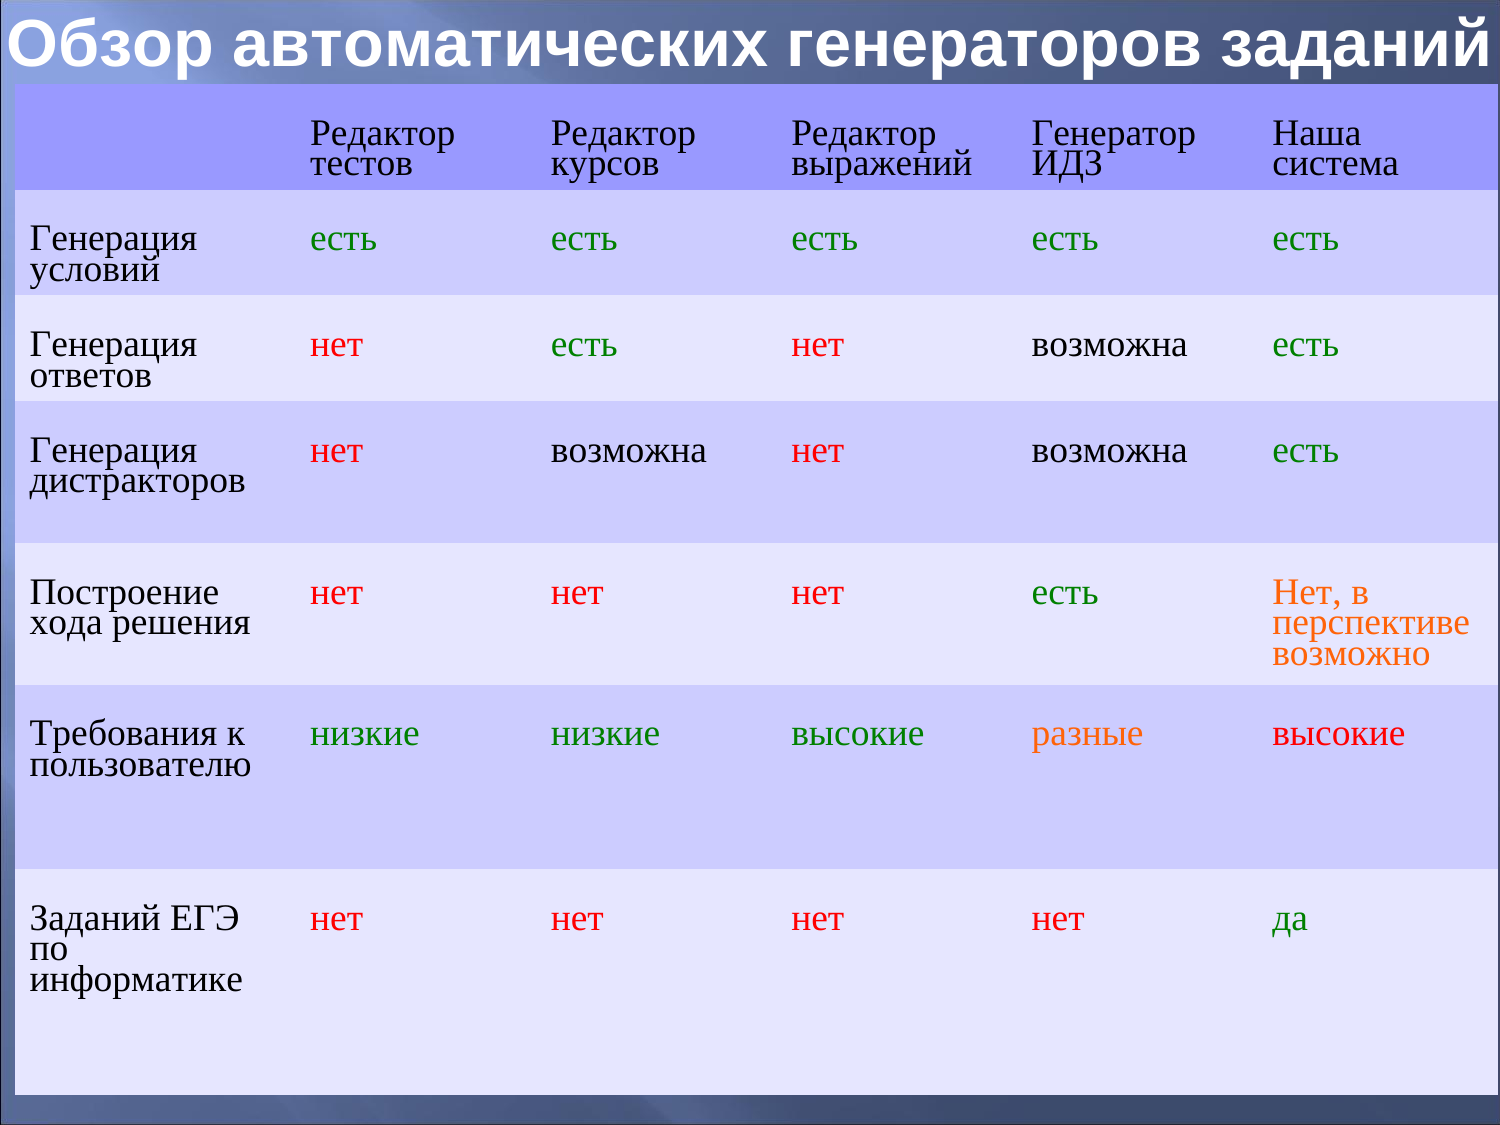

Обзор автоматических генераторов заданий
#
| | Редактор тестов | Редактор курсов | Редактор выражений | Генератор ИДЗ | Наша система |
| --- | --- | --- | --- | --- | --- |
| Генерация условий | есть | есть | есть | есть | есть |
| Генерация ответов | нет | есть | нет | возможна | есть |
| Генерация дистракторов | нет | возможна | нет | возможна | есть |
| Построение хода решения | нет | нет | нет | есть | Нет, в перспективе возможно |
| Требования к пользователю | низкие | низкие | высокие | разные | высокие |
| Заданий ЕГЭ по информатике | нет | нет | нет | нет | да |